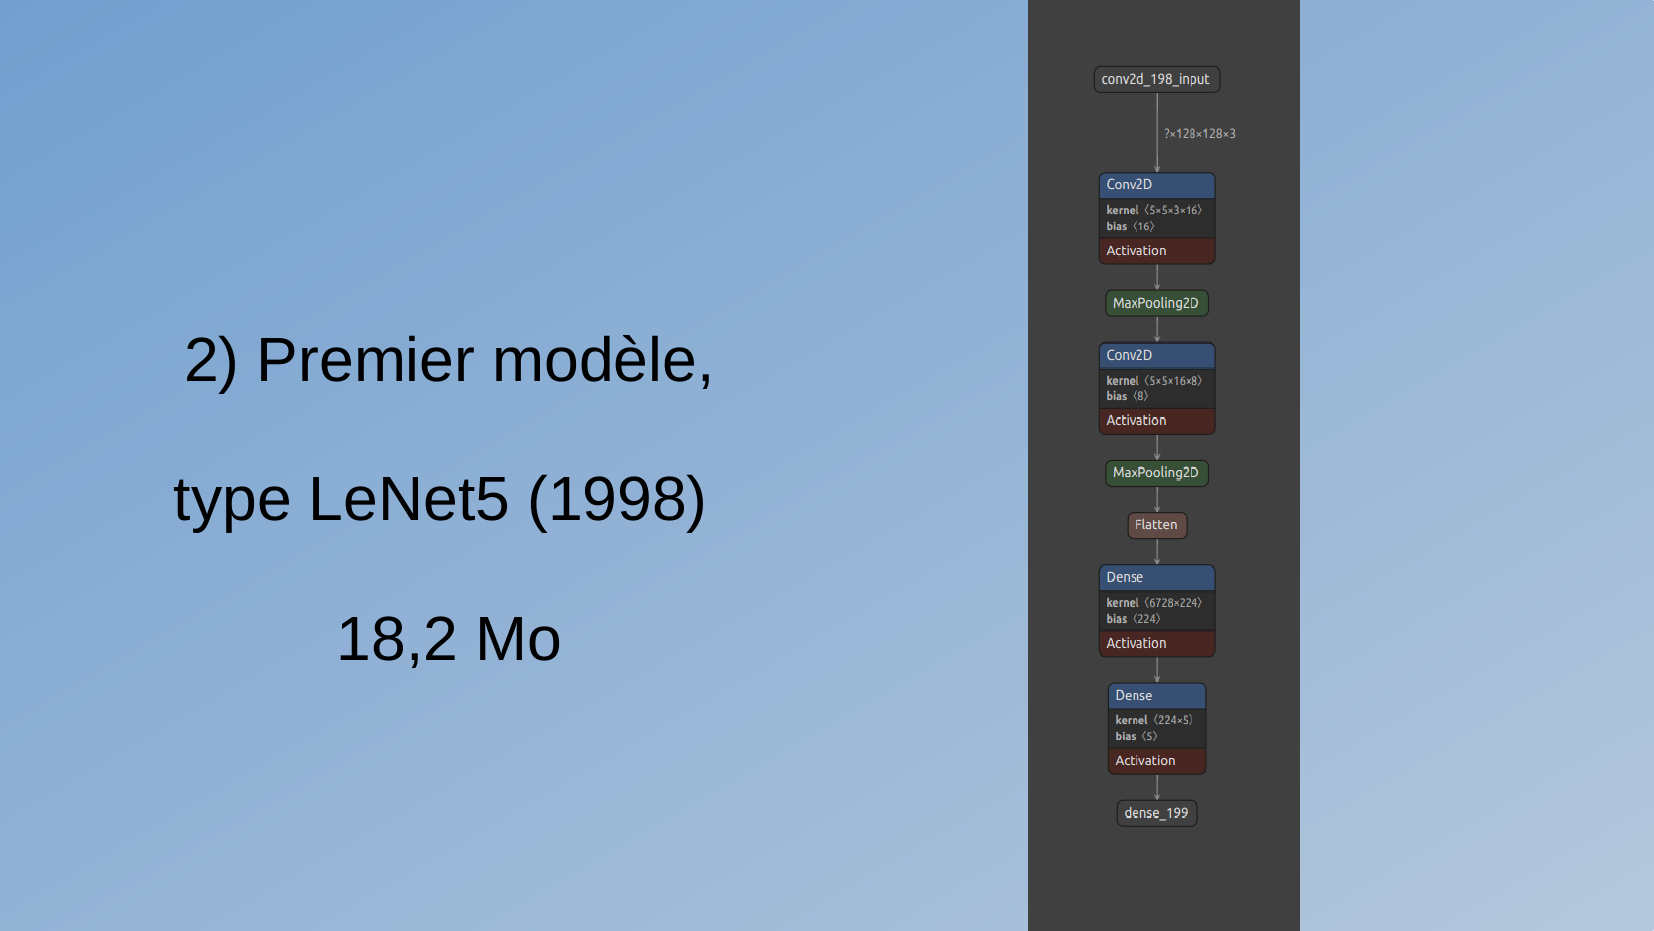

# 2) Premier modèle, type LeNet5 (1998) 18,2 Mo